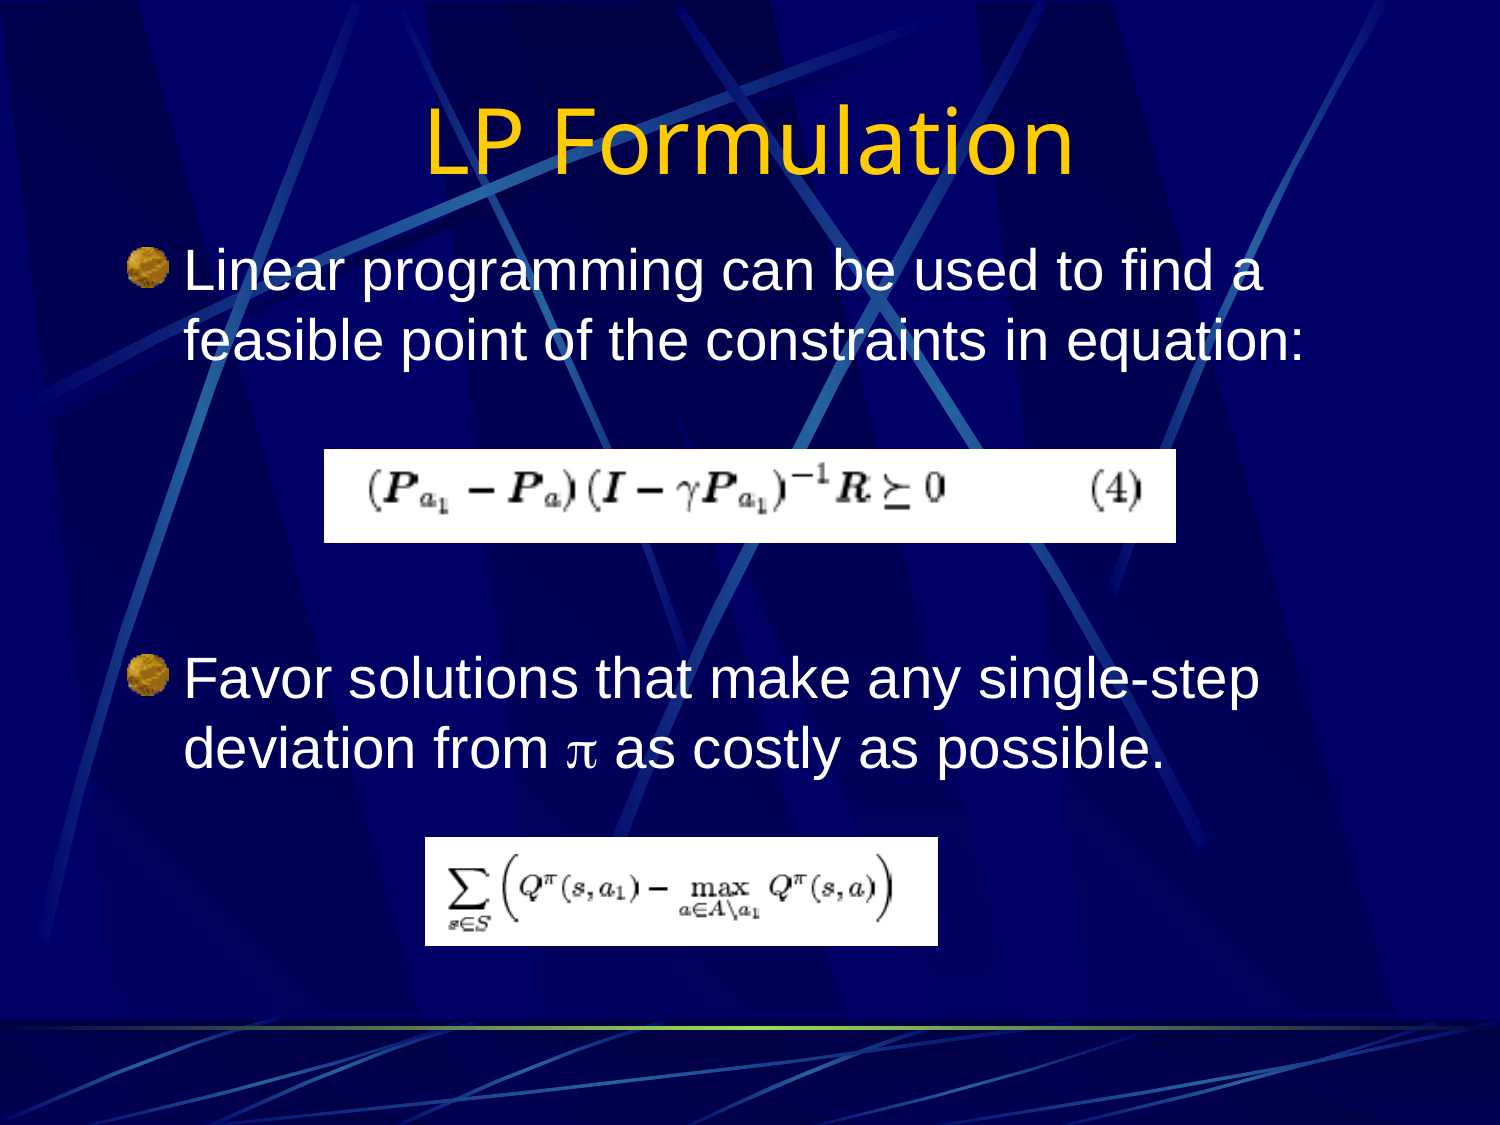

LP Formulation
# Linear programming can be used to find a feasible point of the constraints in equation:
Favor solutions that make any single-step deviation from  as costly as possible.